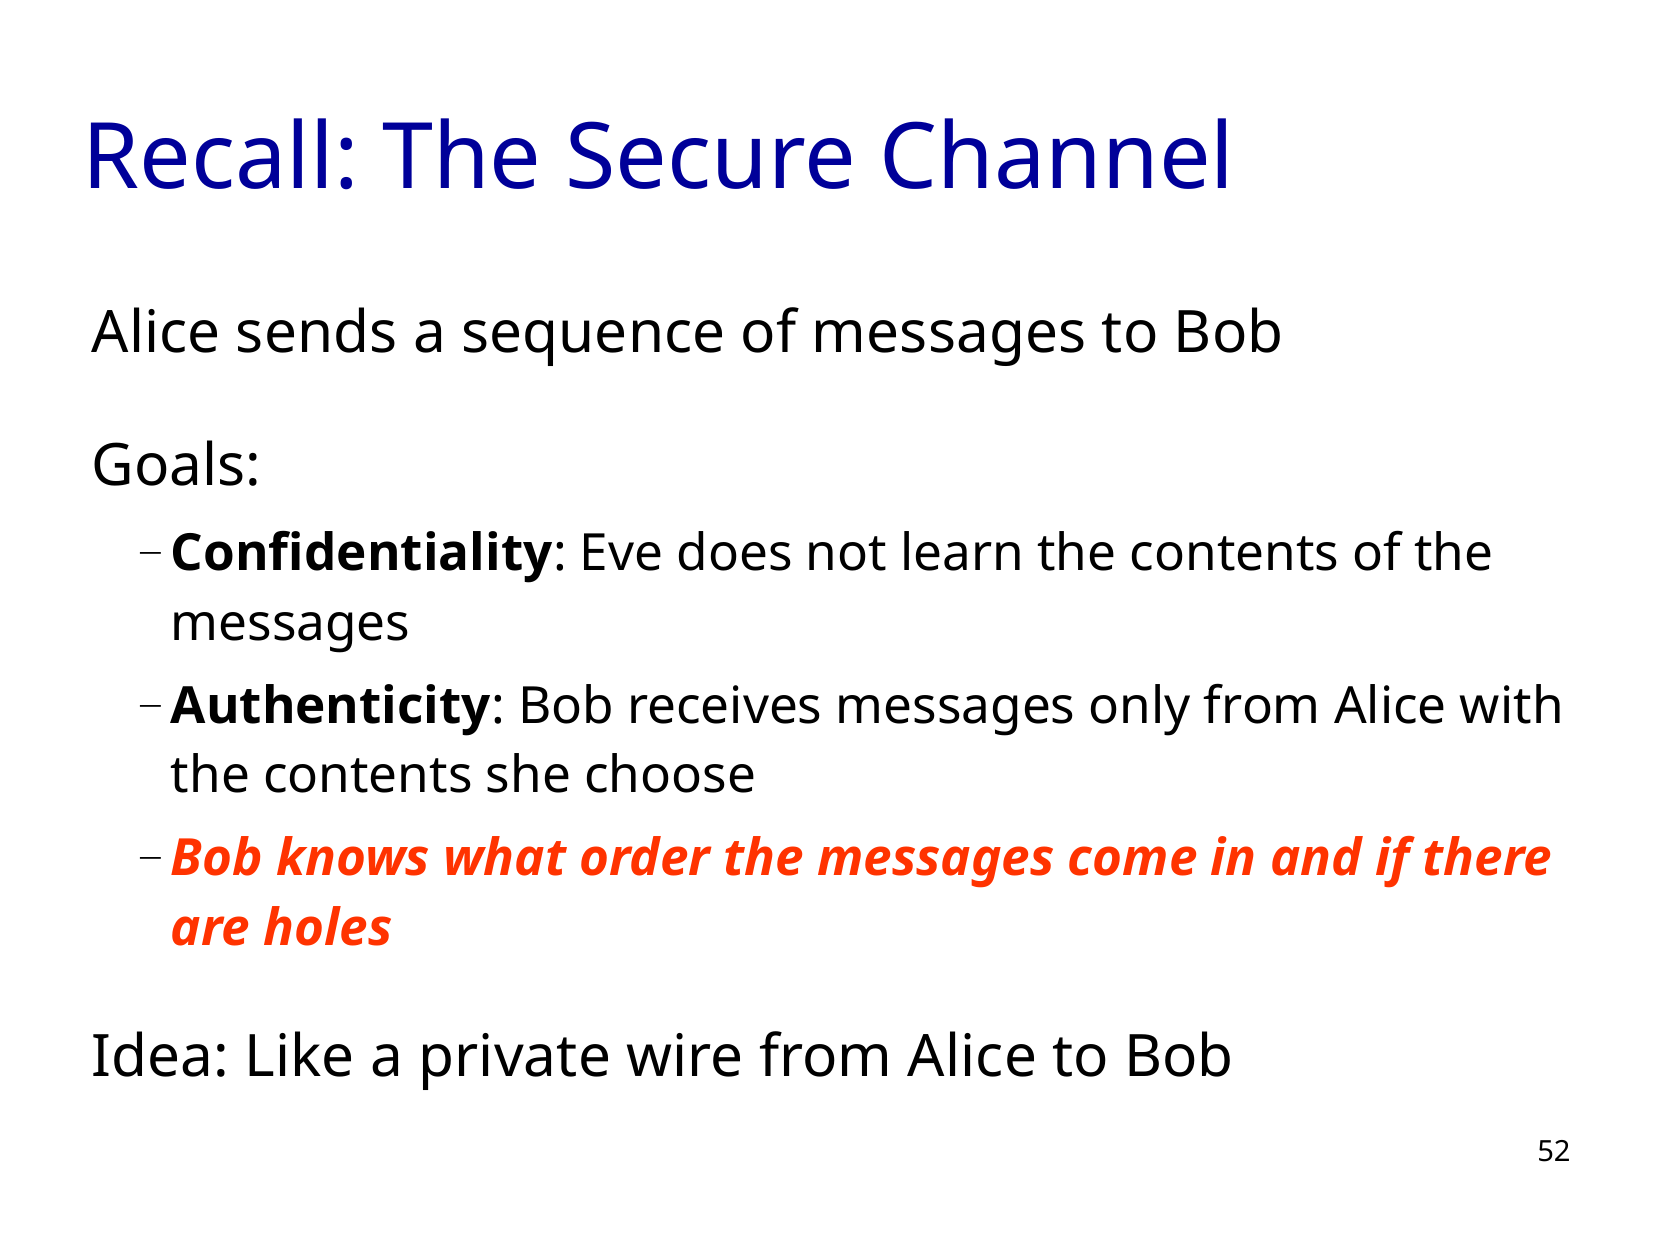

# Recall: The Secure Channel
Alice sends a sequence of messages to Bob
Goals:
Confidentiality: Eve does not learn the contents of the messages
Authenticity: Bob receives messages only from Alice with the contents she choose
Bob knows what order the messages come in and if there are holes
Idea: Like a private wire from Alice to Bob
52